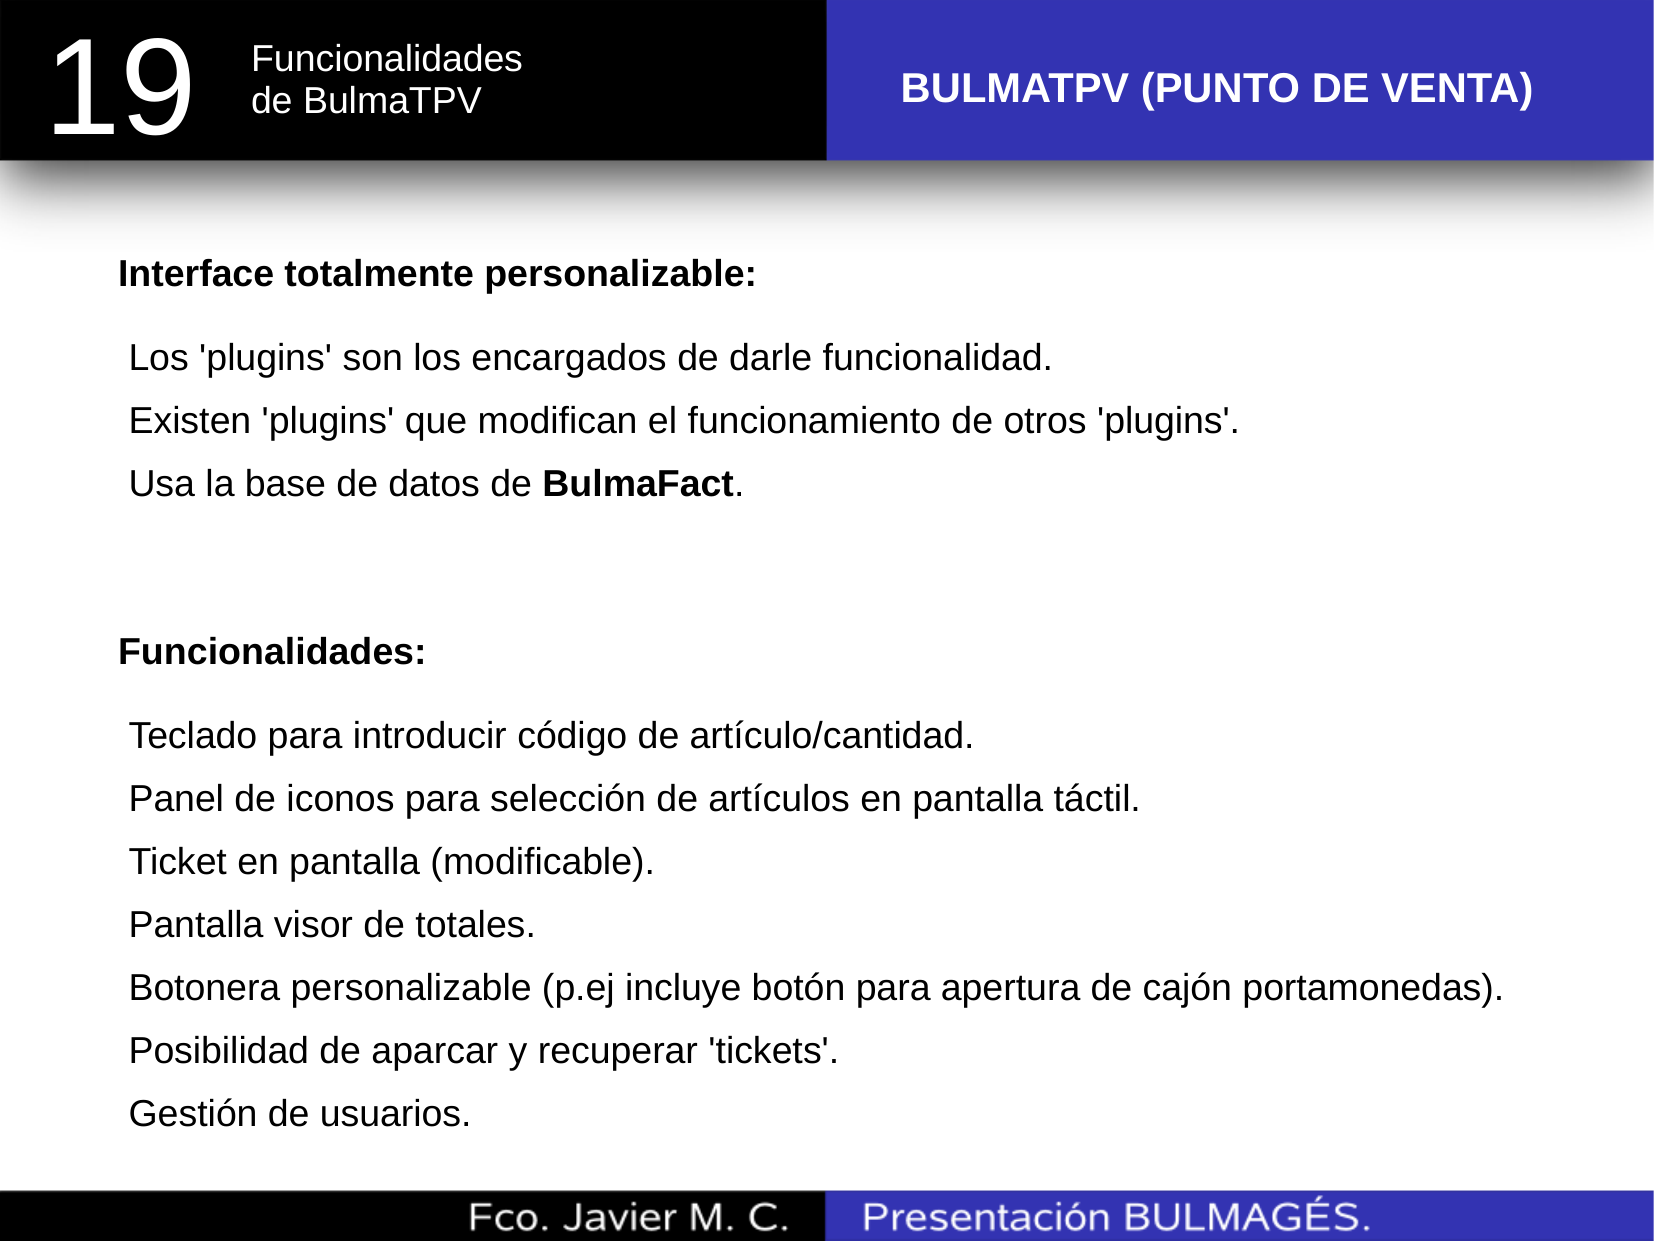

Funcionalidades
de BulmaTPV
BULMATPV (PUNTO DE VENTA)
Interface totalmente personalizable:
 Los 'plugins' son los encargados de darle funcionalidad.
 Existen 'plugins' que modifican el funcionamiento de otros 'plugins'.
 Usa la base de datos de BulmaFact.
Funcionalidades:
 Teclado para introducir código de artículo/cantidad.
 Panel de iconos para selección de artículos en pantalla táctil.
 Ticket en pantalla (modificable).
 Pantalla visor de totales.
 Botonera personalizable (p.ej incluye botón para apertura de cajón portamonedas).
 Posibilidad de aparcar y recuperar 'tickets'.
 Gestión de usuarios.